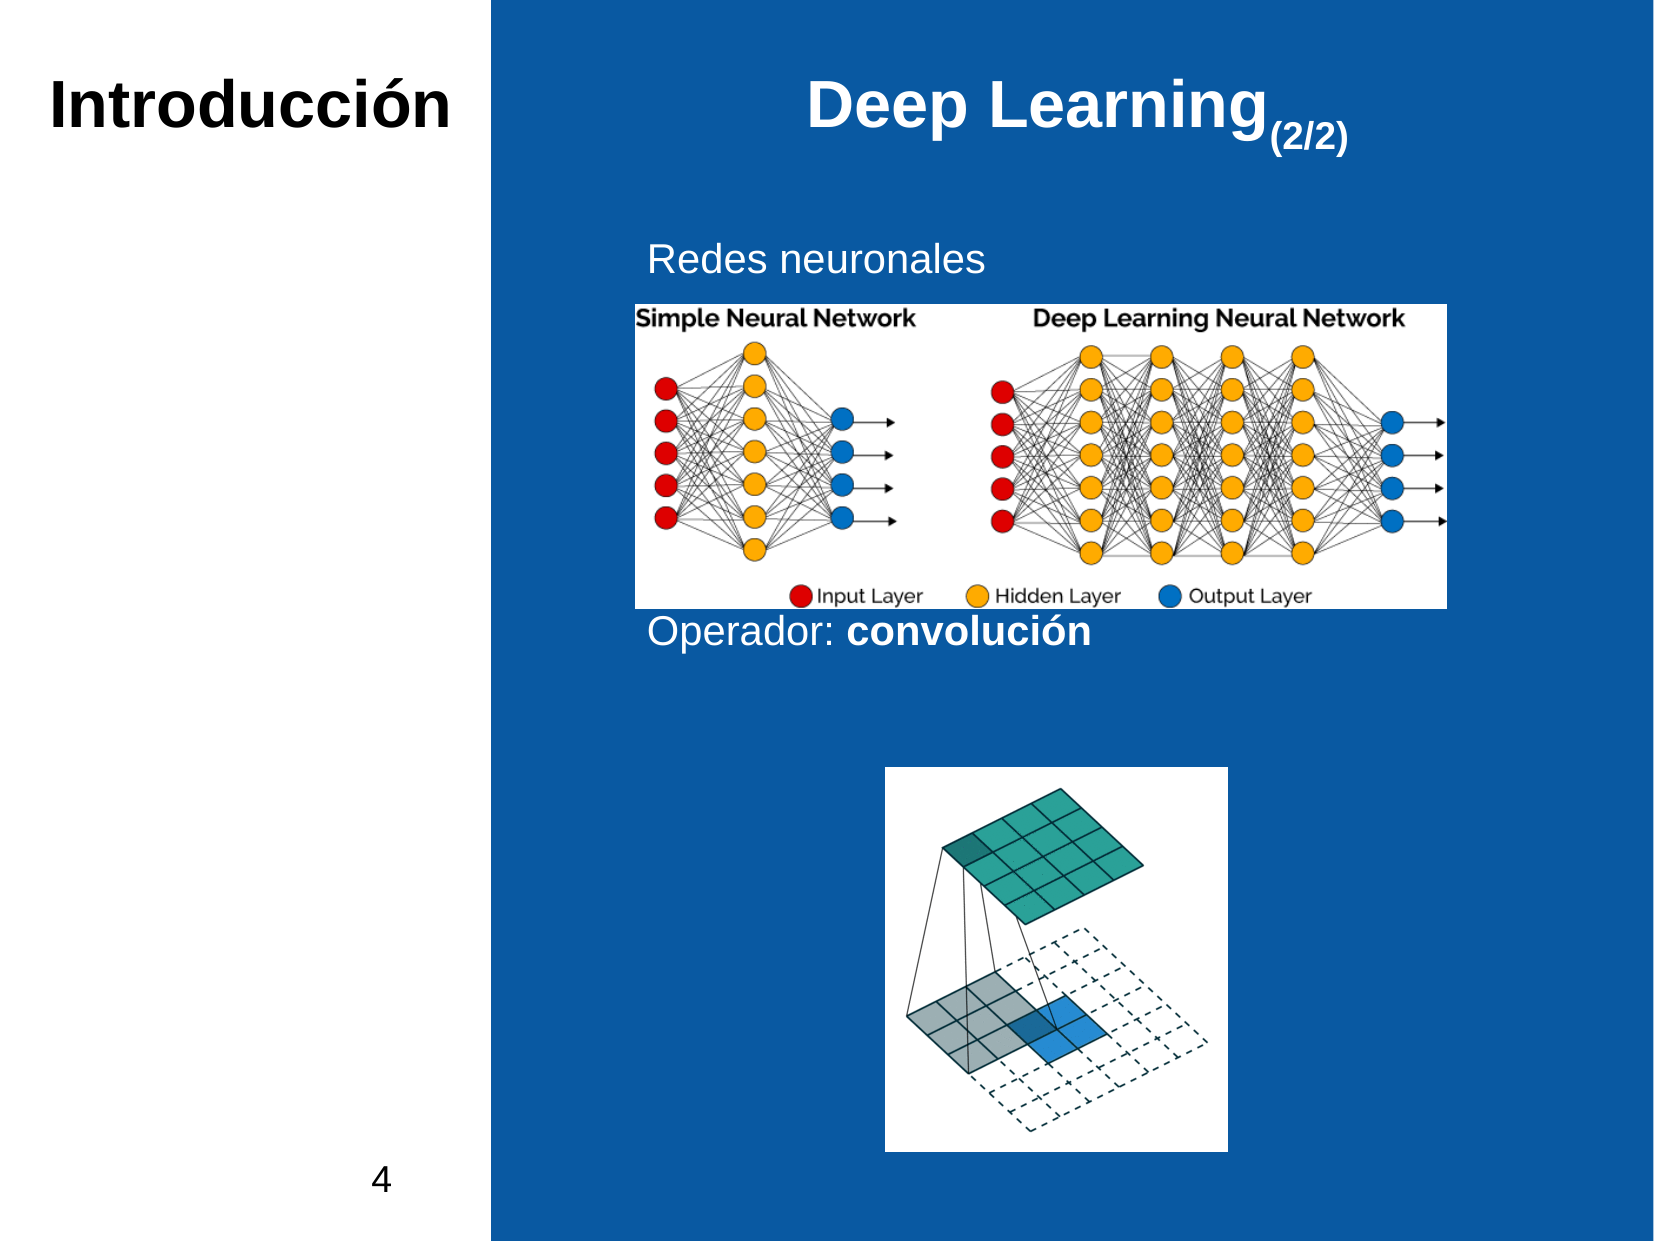

Deep Learning(2/2)
Introducción
# Redes neuronales
Operador: convolución